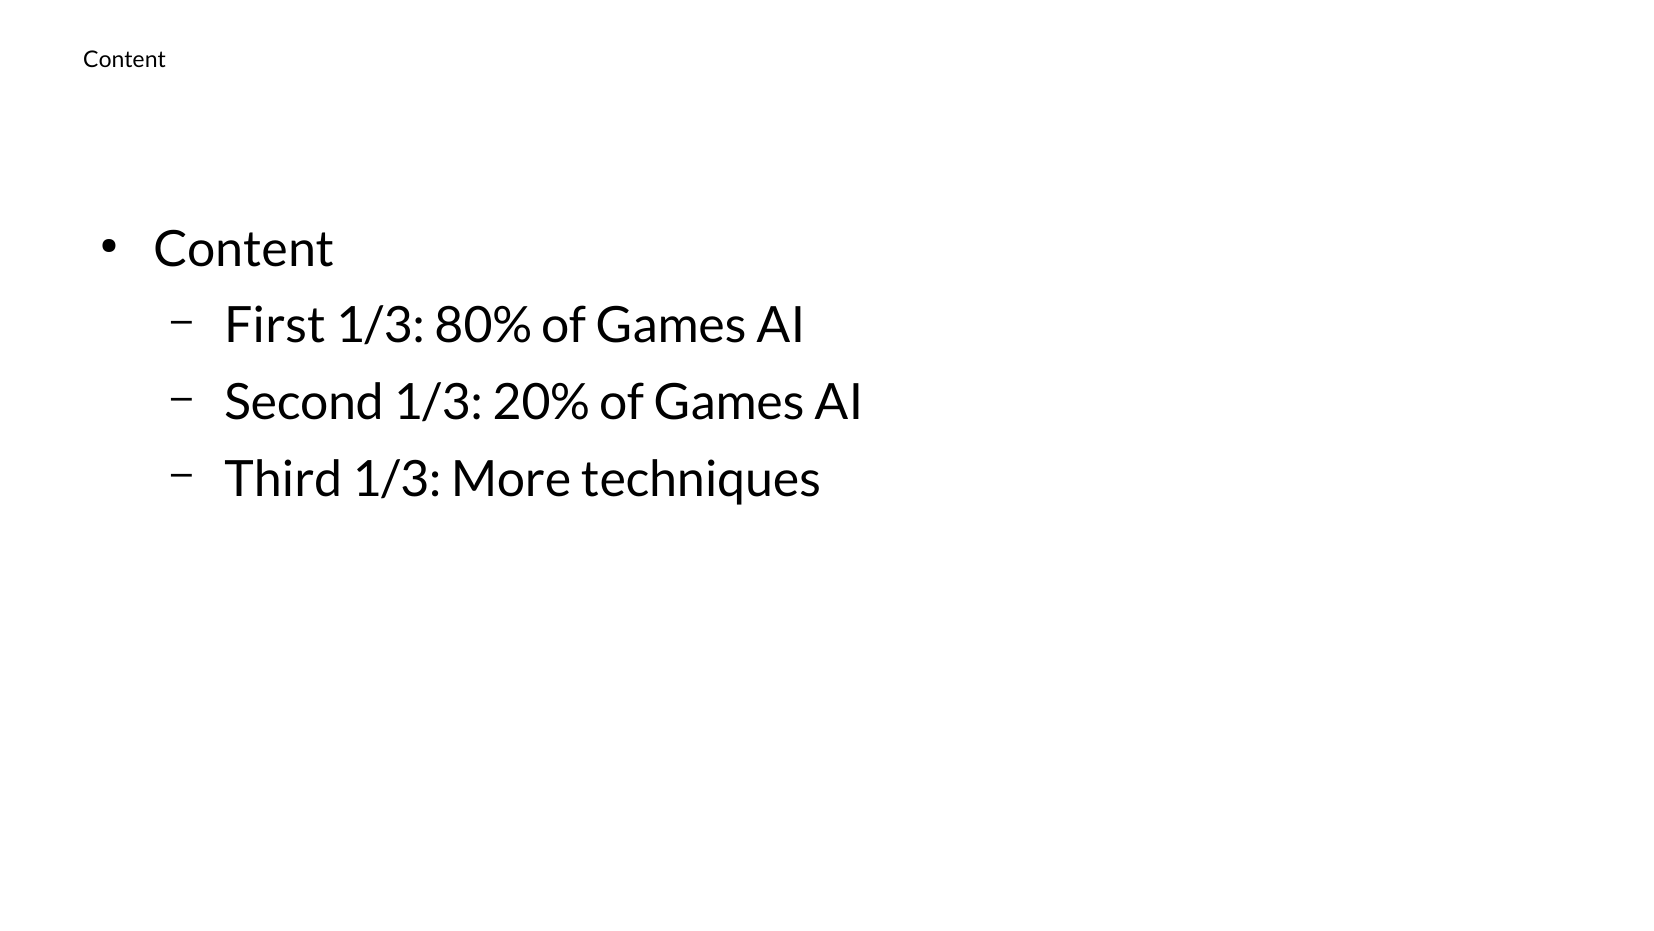

# Content
Content
First 1/3: 80% of Games AI
Second 1/3: 20% of Games AI
Third 1/3: More techniques